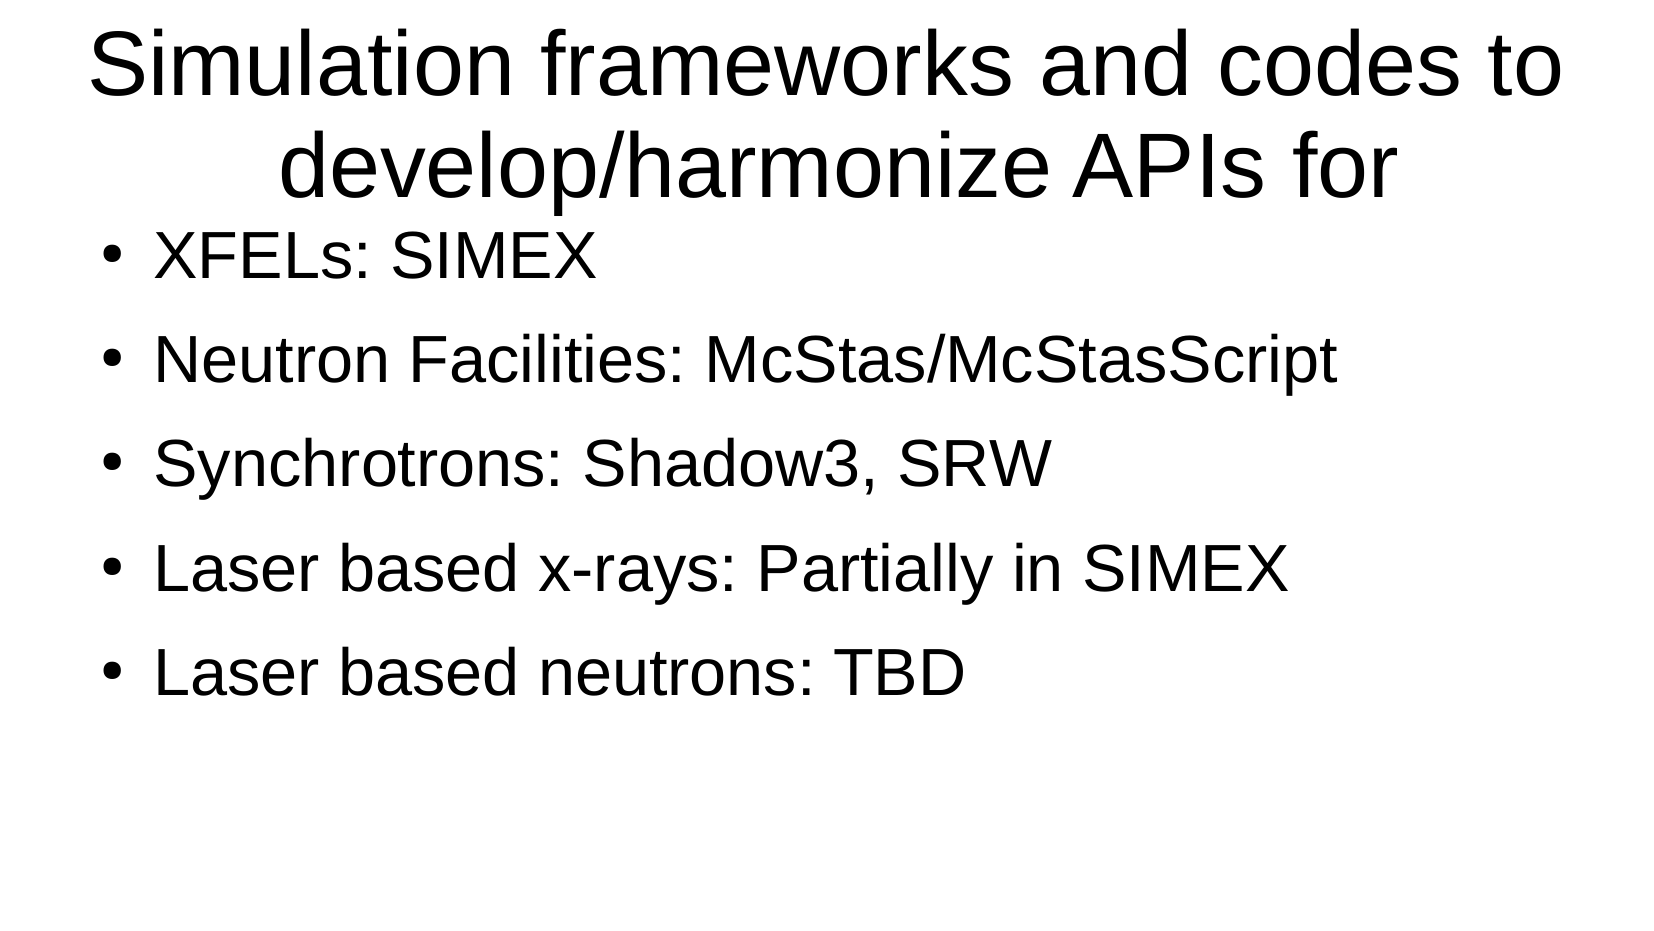

# Simulation frameworks and codes to develop/harmonize APIs for
XFELs: SIMEX
Neutron Facilities: McStas/McStasScript
Synchrotrons: Shadow3, SRW
Laser based x-rays: Partially in SIMEX
Laser based neutrons: TBD